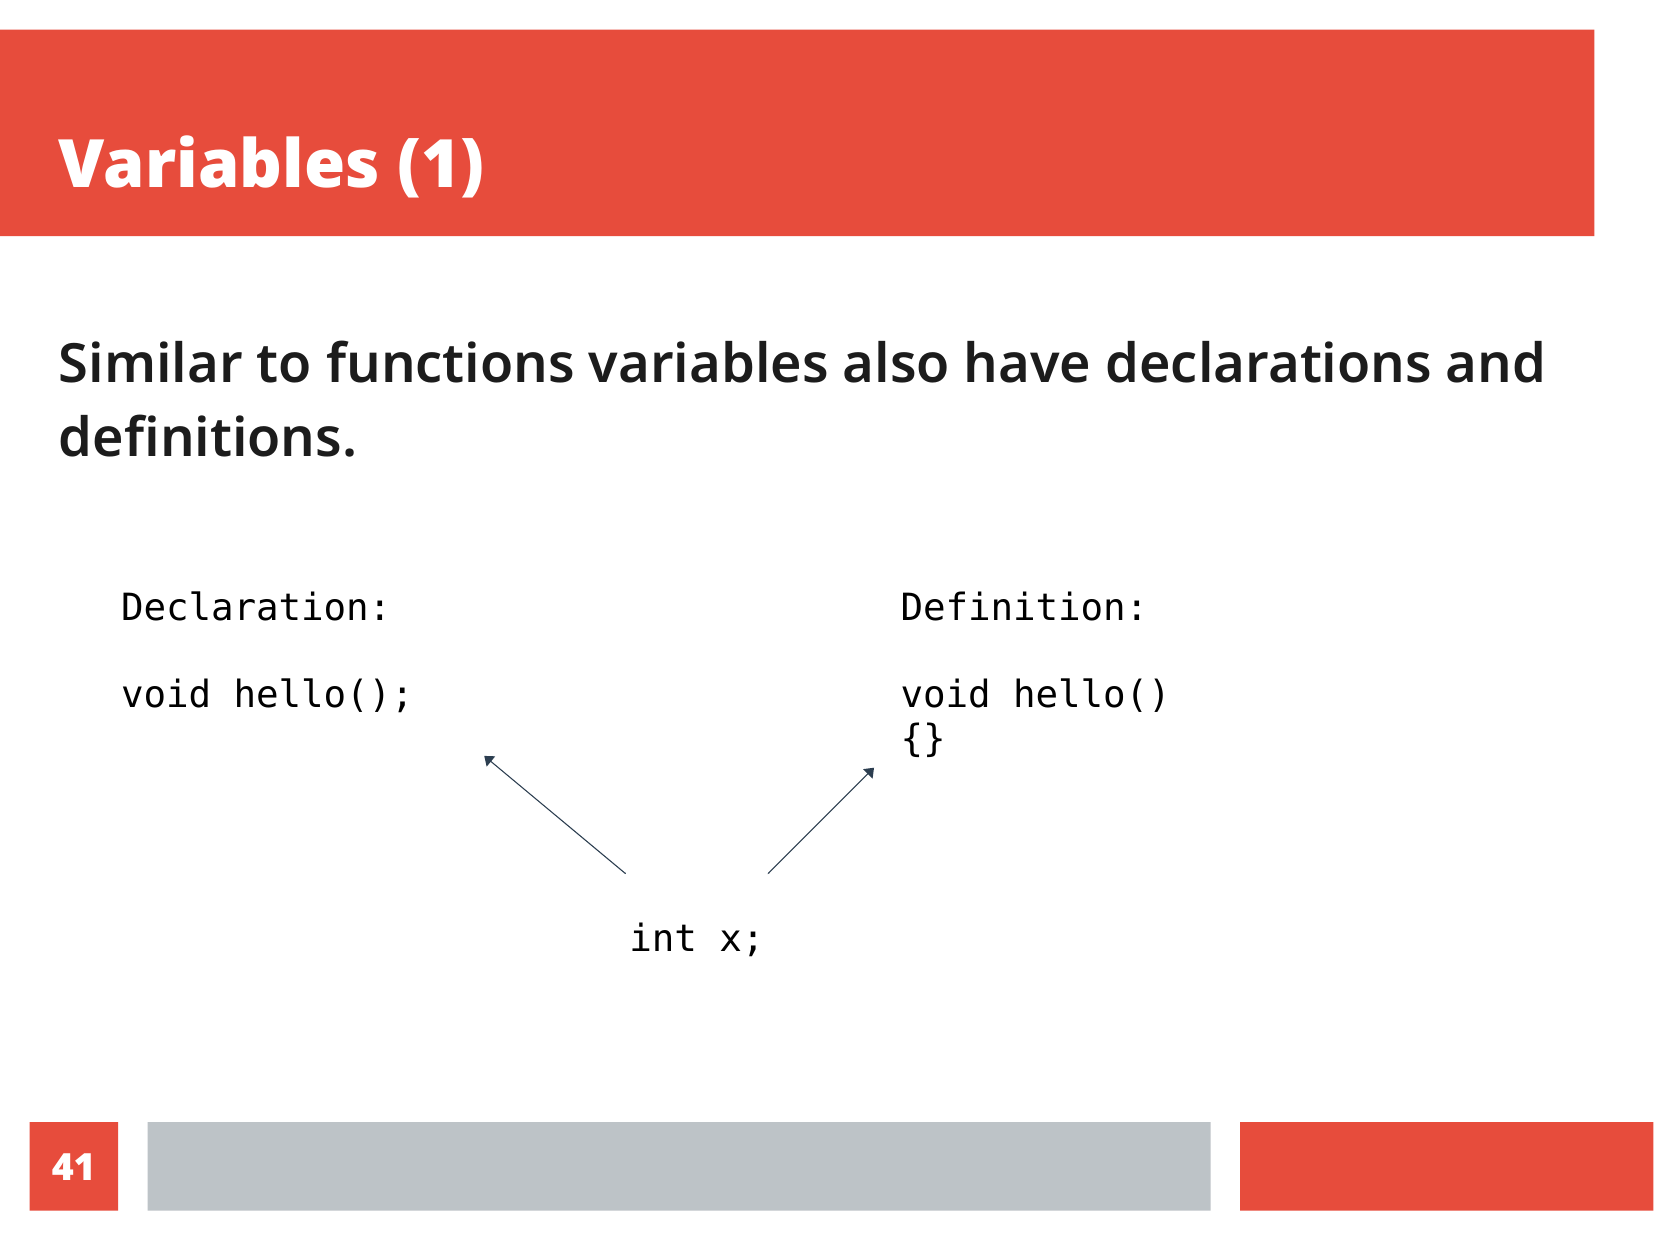

# Variables (1)
Similar to functions variables also have declarations and definitions.
Declaration:
void hello();
Definition:
void hello()
{}
int x;
41